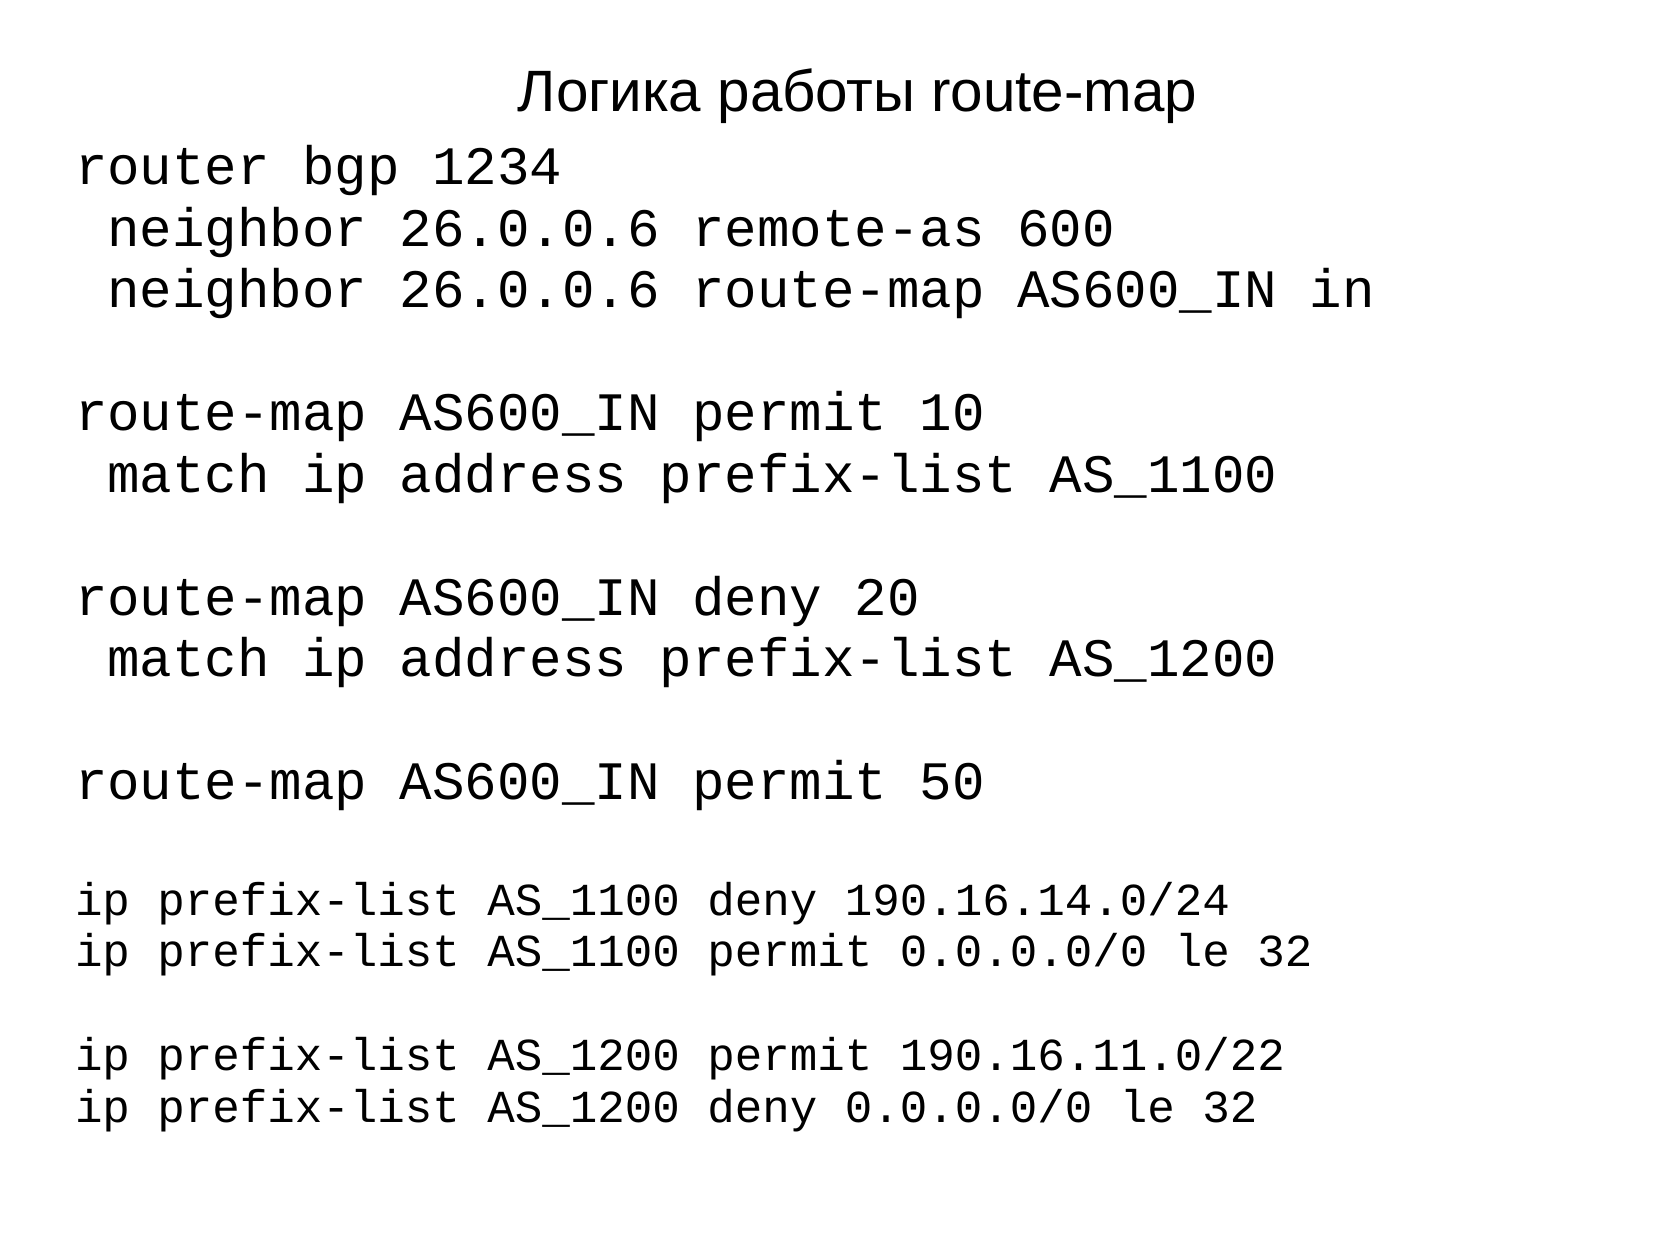

# Логика работы route-map
router bgp 1234
 neighbor 26.0.0.6 remote-as 600
 neighbor 26.0.0.6 route-map AS600_IN in
route-map AS600_IN permit 10
 match ip address prefix-list AS_1100
route-map AS600_IN deny 20
 match ip address prefix-list AS_1200
route-map AS600_IN permit 50
ip prefix-list AS_1100 deny 190.16.14.0/24
ip prefix-list AS_1100 permit 0.0.0.0/0 le 32
ip prefix-list AS_1200 permit 190.16.11.0/22
ip prefix-list AS_1200 deny 0.0.0.0/0 le 32